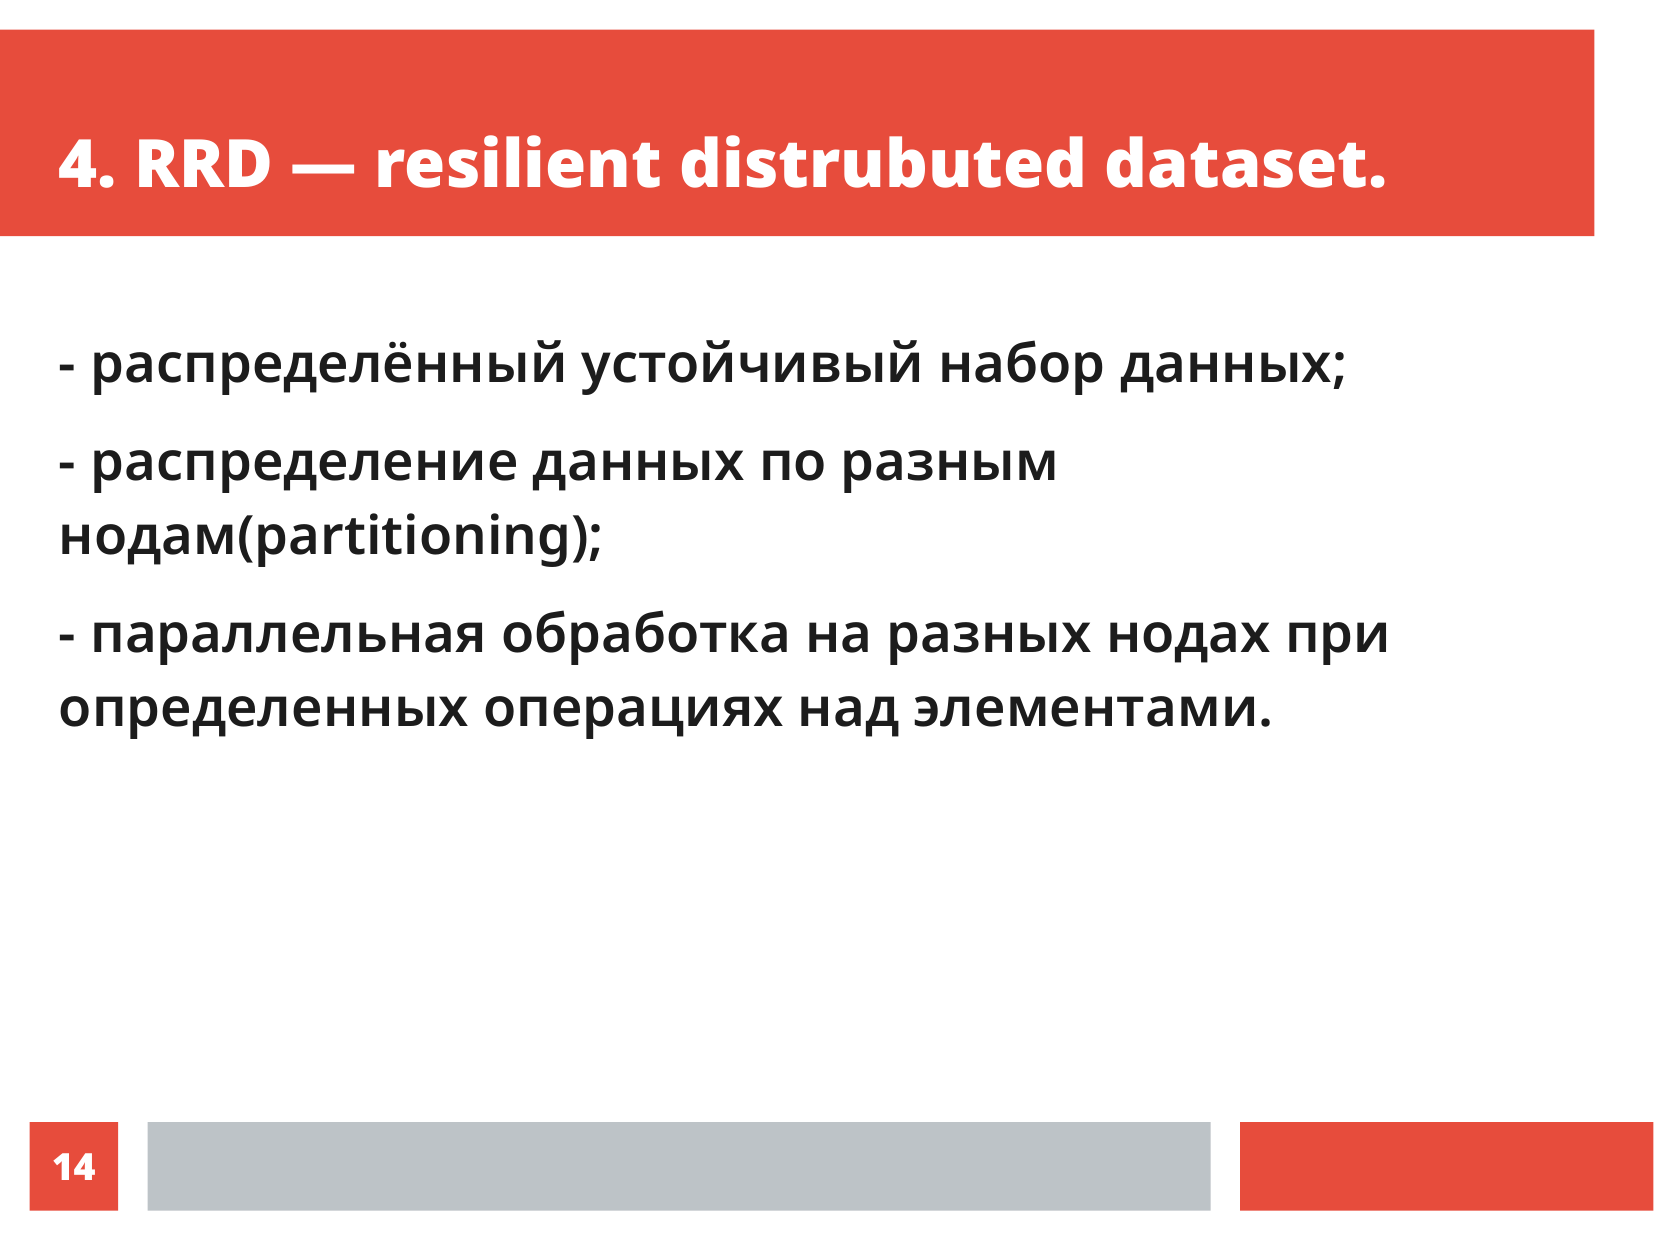

# 4. RRD — resilient distrubuted dataset.
- раcпределённый устойчивый набор данных;
- распределение данных по разным нодам(partitioning);
- параллельная обработка на разных нодах при определенных операциях над элементами.
14